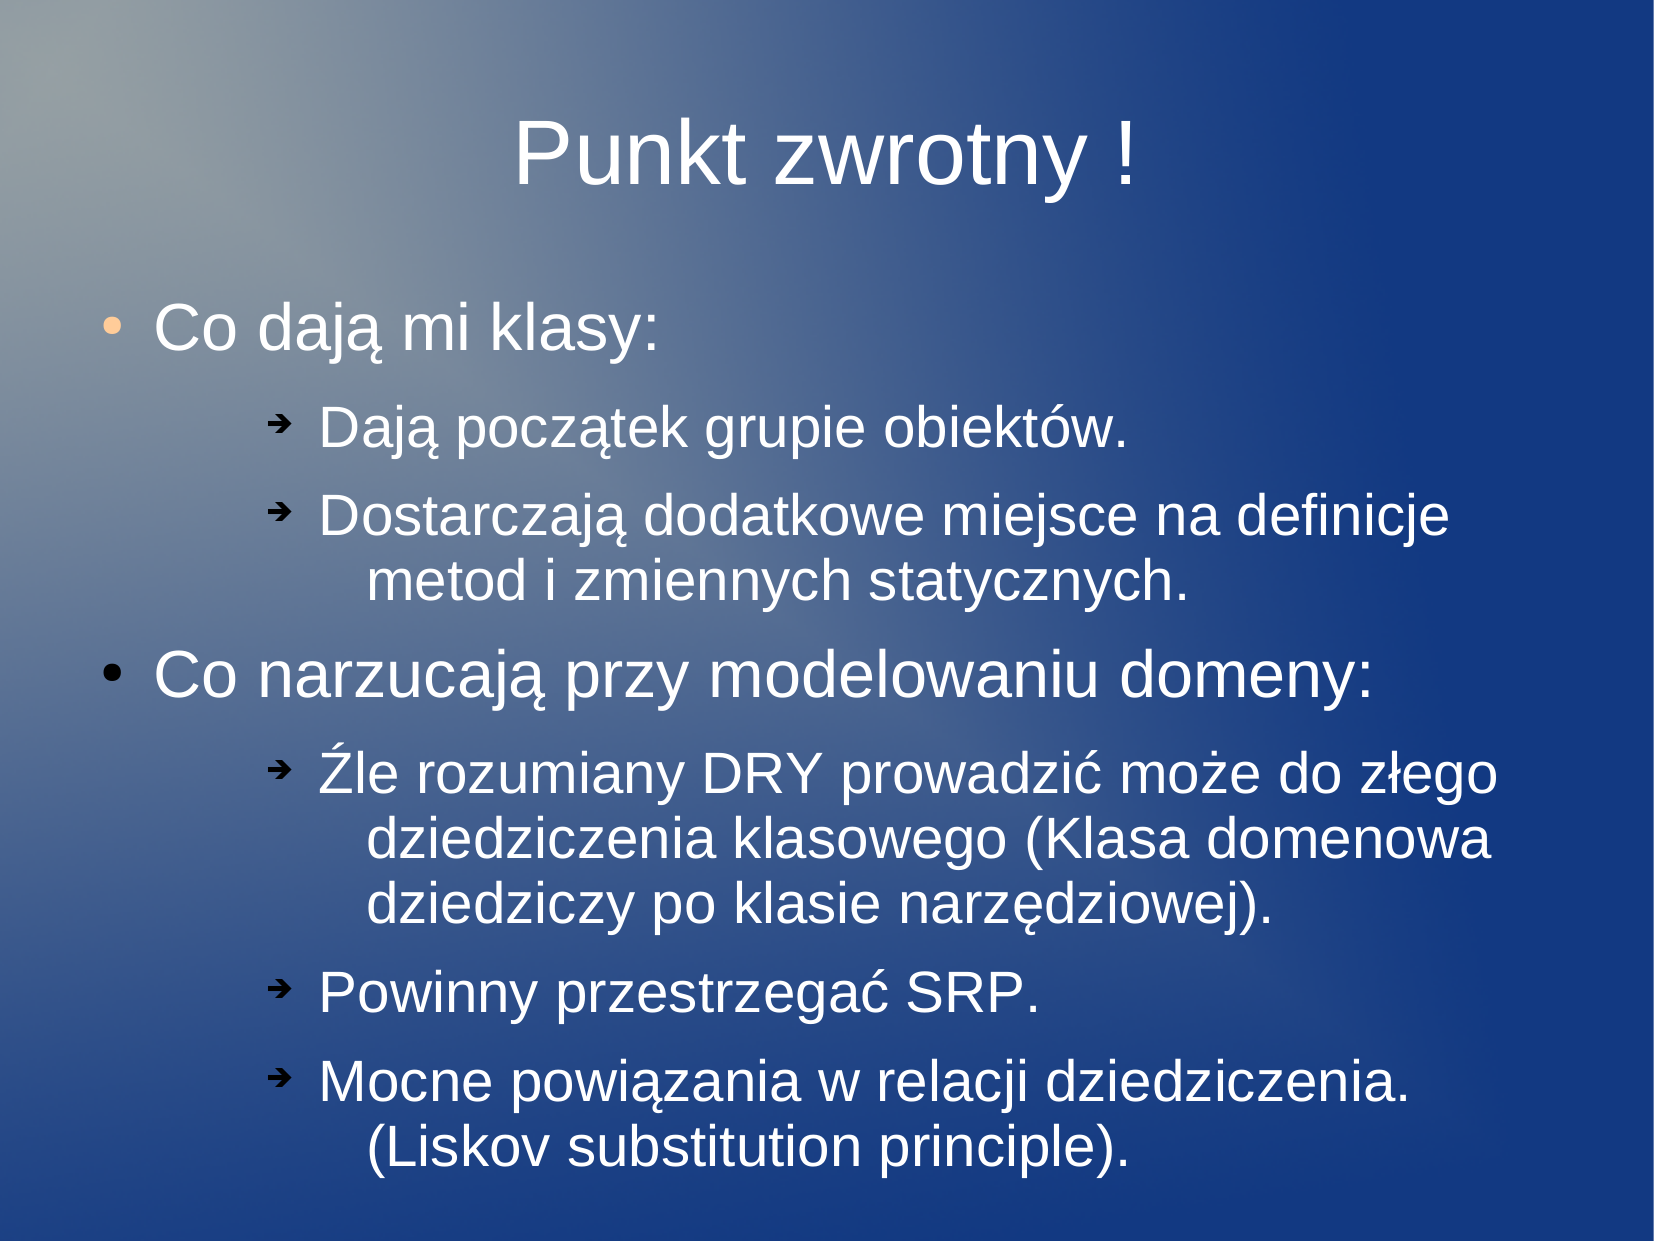

# Punkt zwrotny !
Co dają mi klasy:
Dają początek grupie obiektów.
Dostarczają dodatkowe miejsce na definicje metod i zmiennych statycznych.
Co narzucają przy modelowaniu domeny:
Źle rozumiany DRY prowadzić może do złego dziedziczenia klasowego (Klasa domenowa dziedziczy po klasie narzędziowej).
Powinny przestrzegać SRP.
Mocne powiązania w relacji dziedziczenia. (Liskov substitution principle).